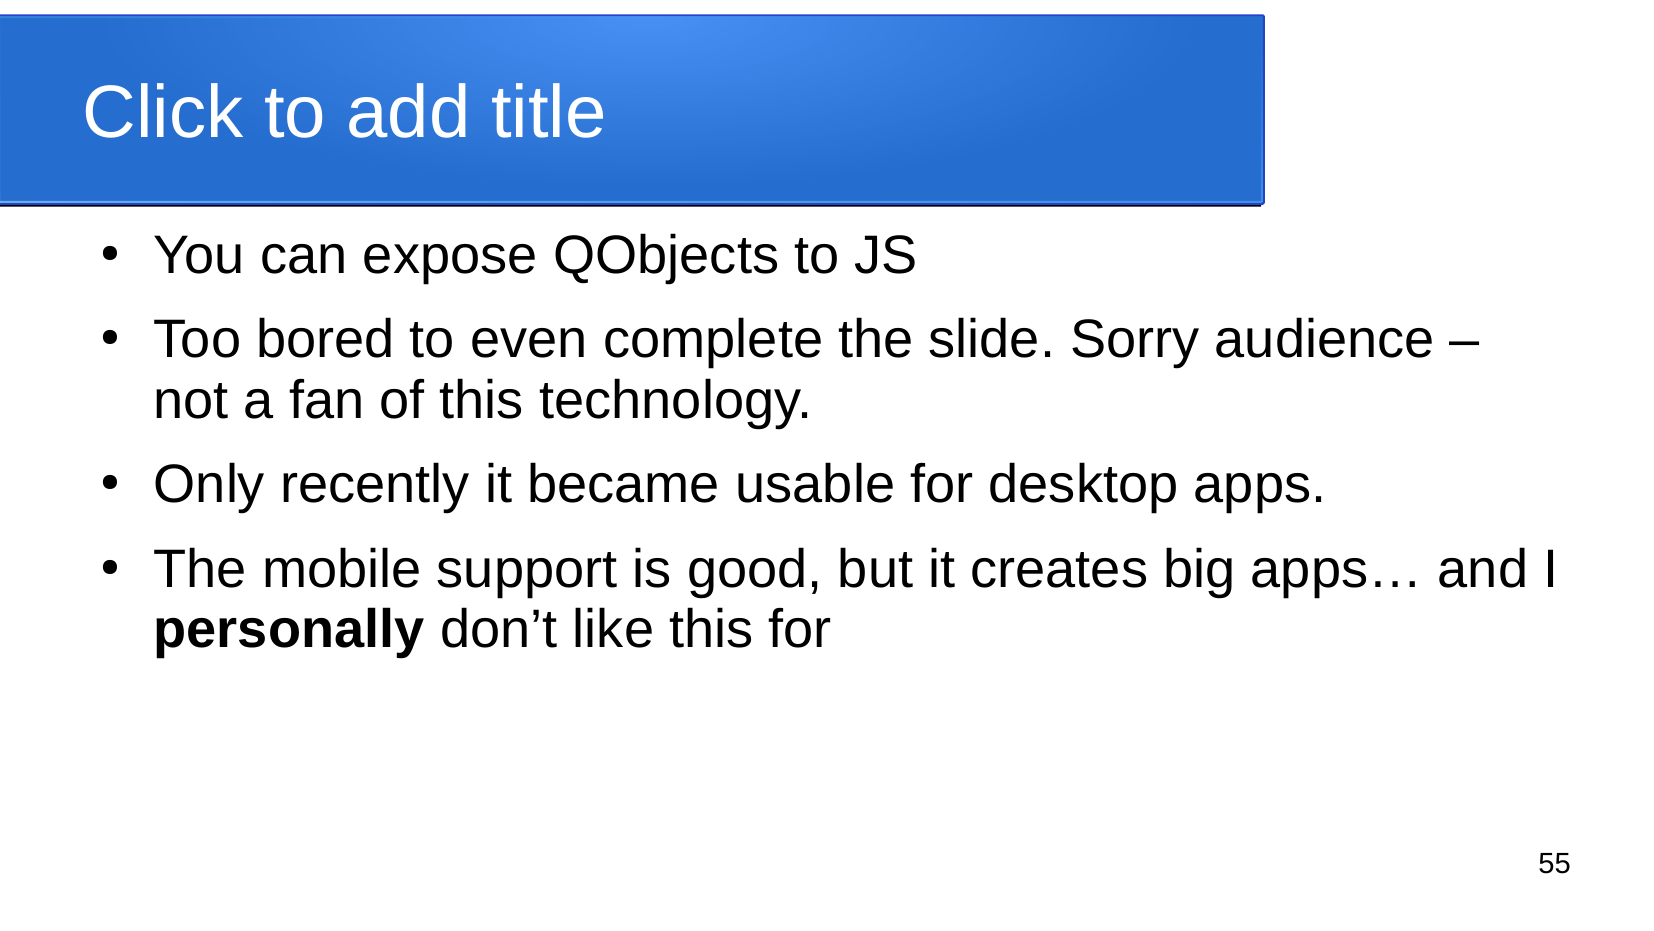

# Click to add title
You can expose QObjects to JS
Too bored to even complete the slide. Sorry audience – not a fan of this technology.
Only recently it became usable for desktop apps.
The mobile support is good, but it creates big apps… and I personally don’t like this for
55